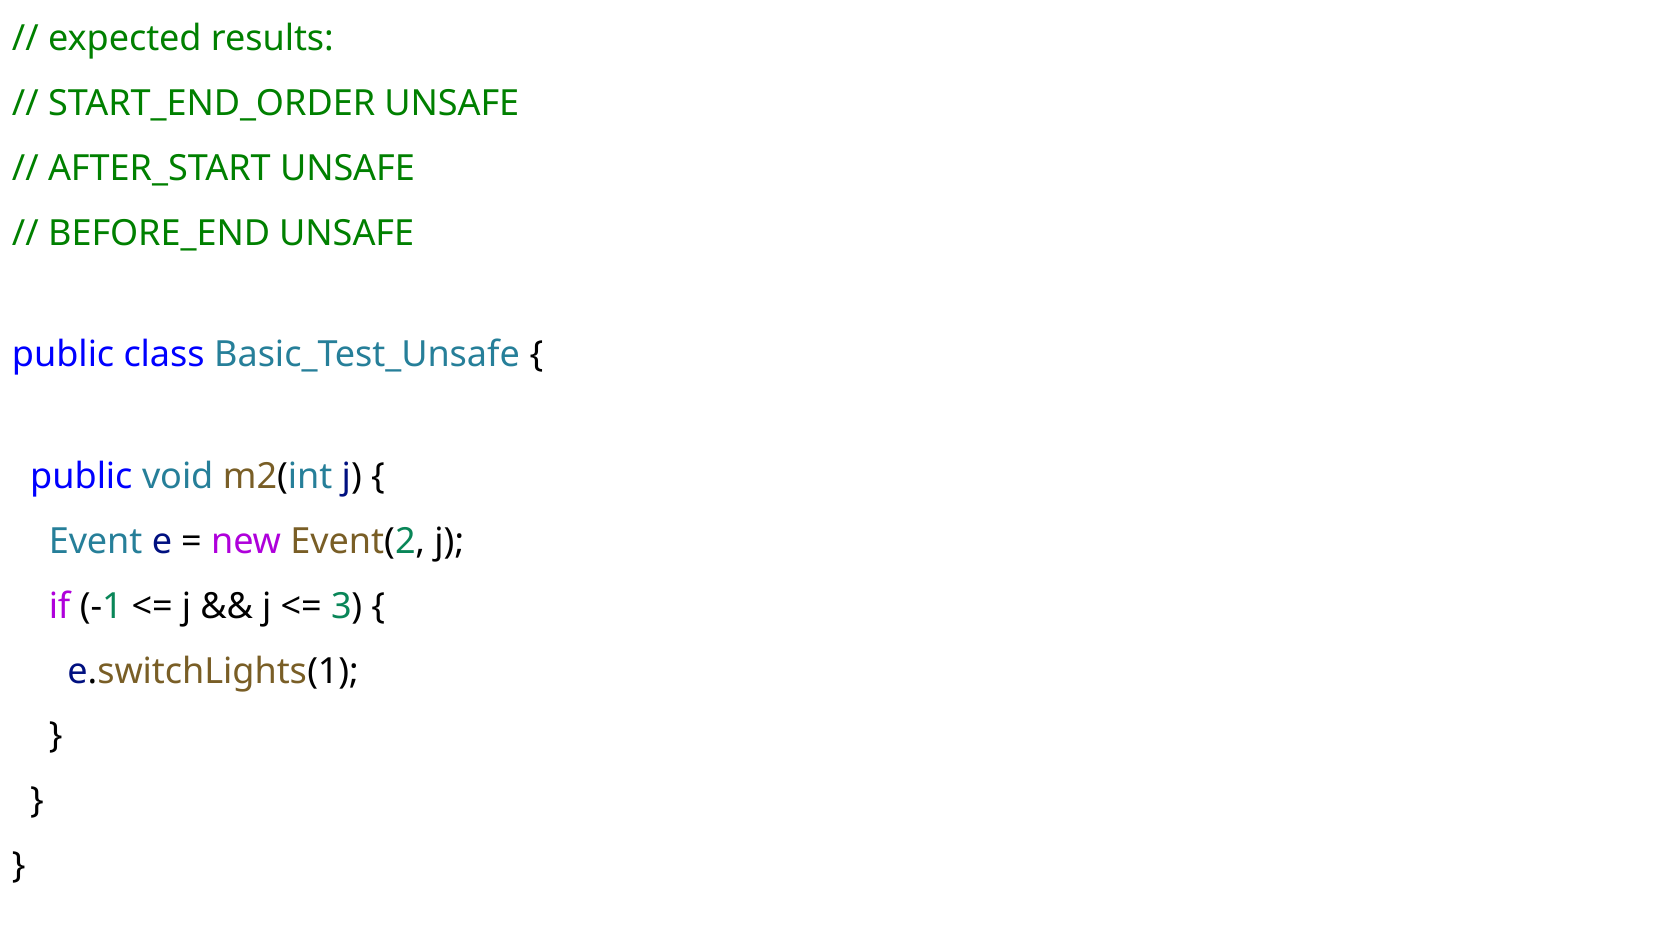

# // expected results:
// START_END_ORDER UNSAFE
// AFTER_START UNSAFE
// BEFORE_END UNSAFE
public class Basic_Test_Unsafe {
 public void m2(int j) {
 Event e = new Event(2, j);
 if (-1 <= j && j <= 3) {
 e.switchLights(1);
 }
 }
}